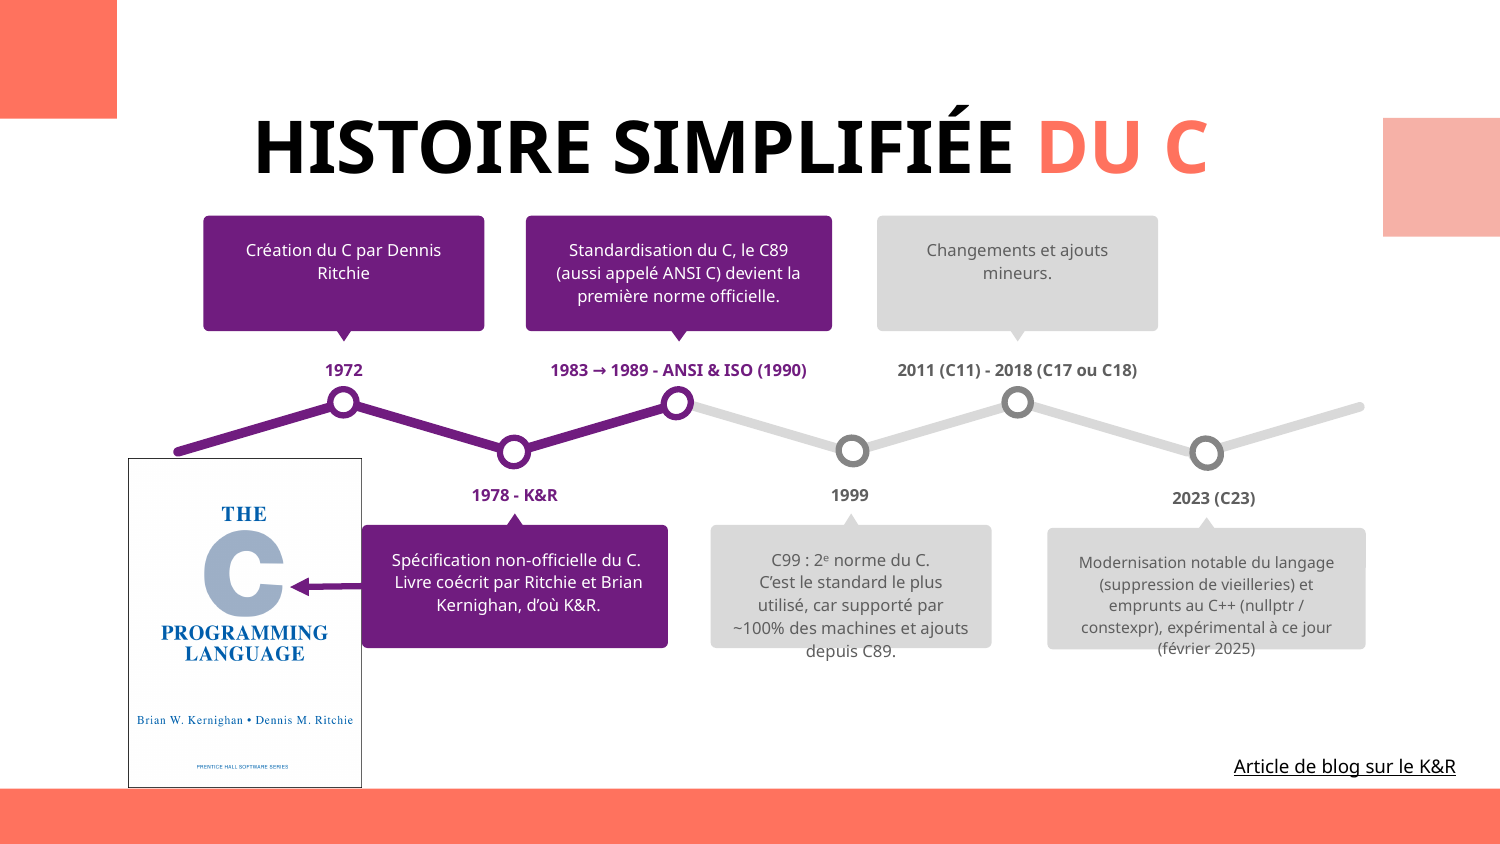

# HISTOIRE SIMPLIFIÉE DU C
Création du C par Dennis Ritchie
1972
Standardisation du C, le C89 (aussi appelé ANSI C) devient la première norme officielle.
1983 → 1989 - ANSI & ISO (1990)
Changements et ajouts mineurs.
2011 (C11) - 2018 (C17 ou C18)
1978 - K&R
Spécification non-officielle du C. Livre coécrit par Ritchie et Brian Kernighan, d’où K&R.
1999
C99 : 2ᵉ norme du C.
C’est le standard le plus utilisé, car supporté par ~100% des machines et ajouts depuis C89.
2023 (C23)
Modernisation notable du langage (suppression de vieilleries) et emprunts au C++ (nullptr / constexpr), expérimental à ce jour (février 2025)
Article de blog sur le K&R